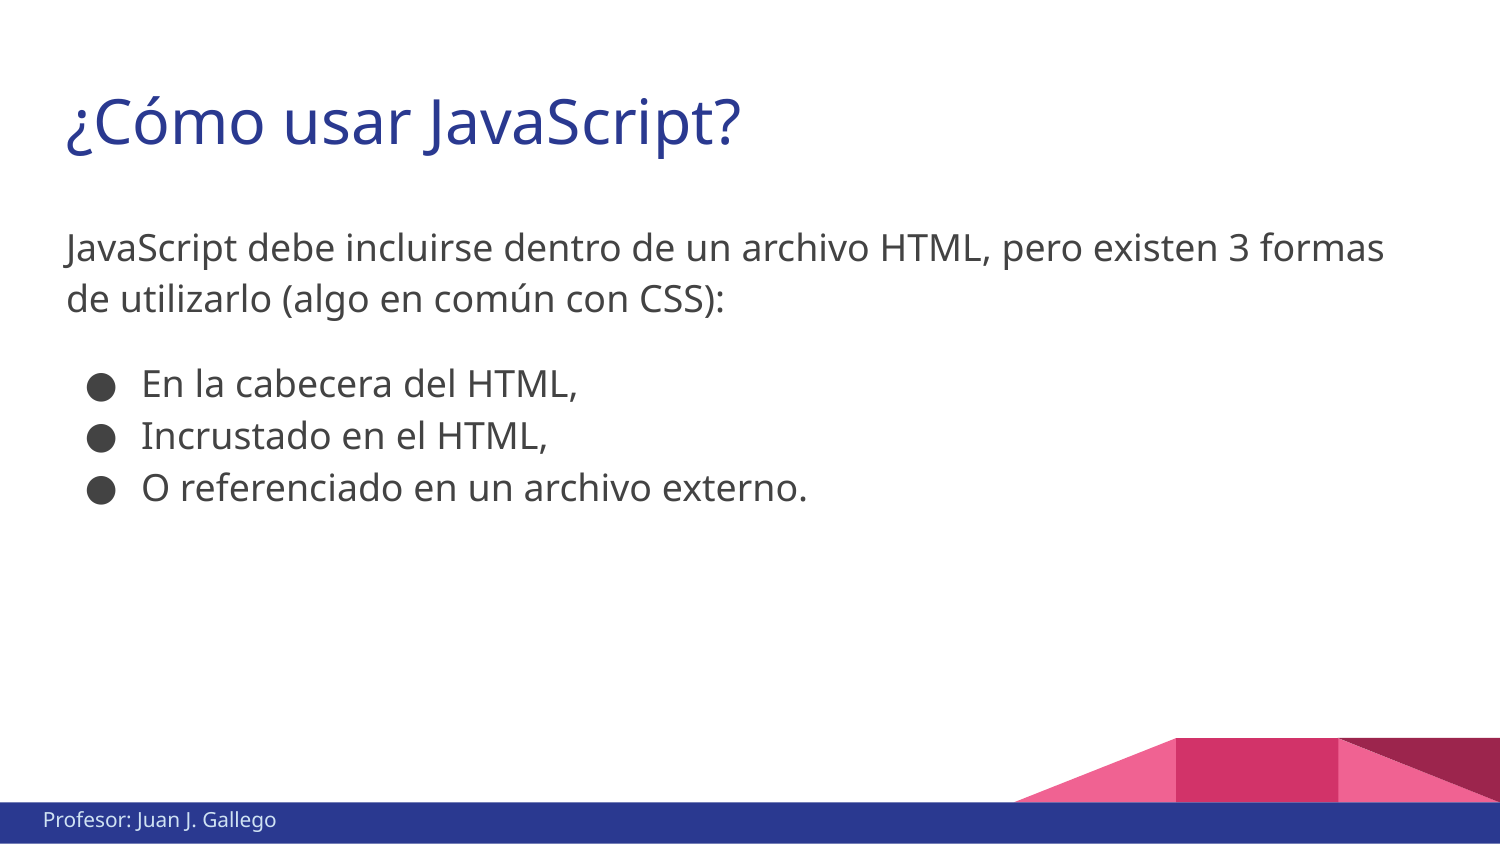

# ¿Cómo usar JavaScript?
JavaScript debe incluirse dentro de un archivo HTML, pero existen 3 formas de utilizarlo (algo en común con CSS):
En la cabecera del HTML,
Incrustado en el HTML,
O referenciado en un archivo externo.